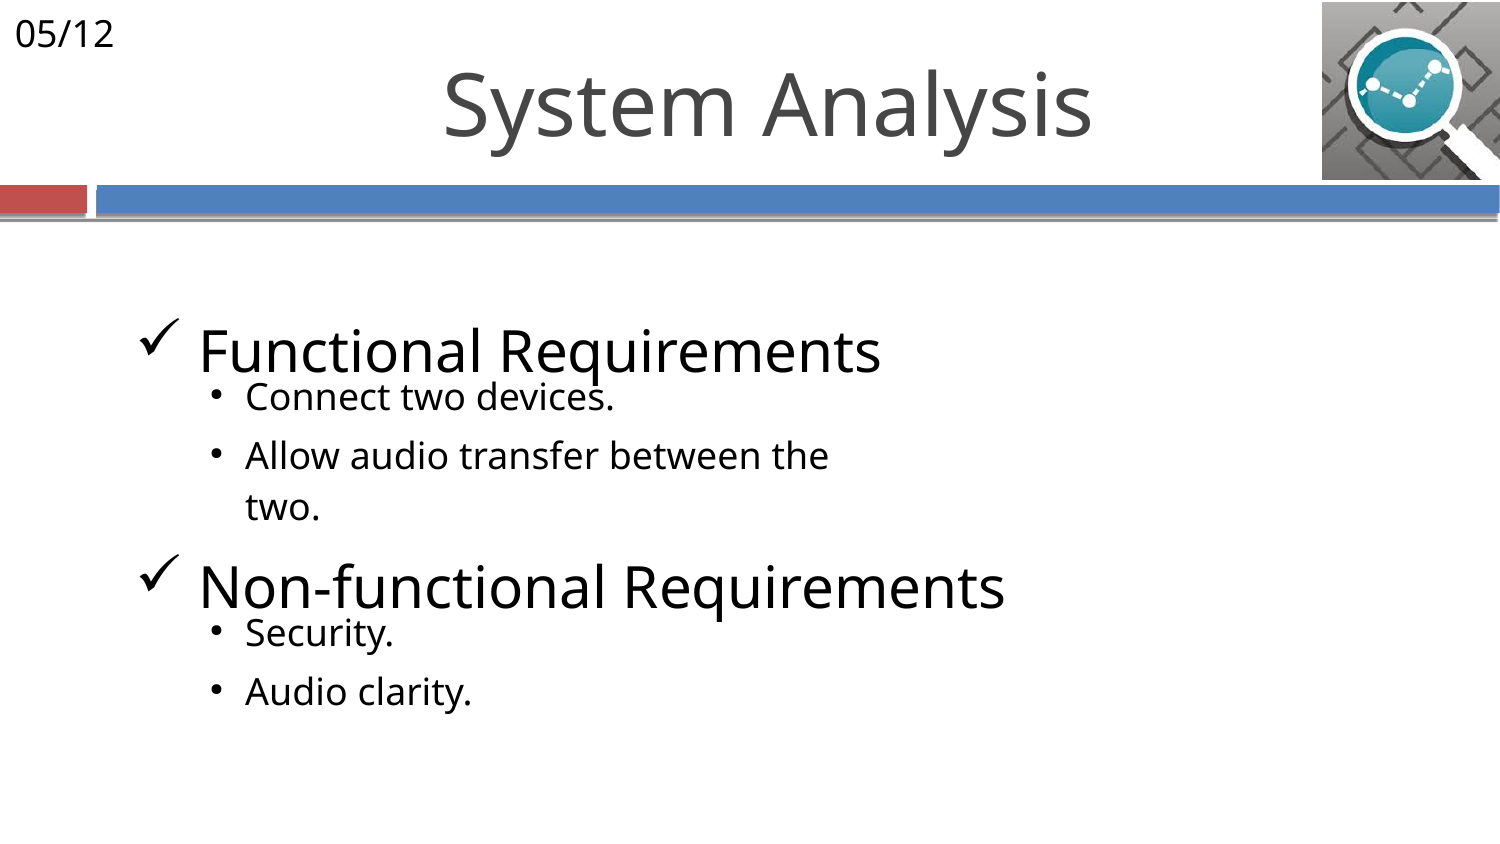

05/12
System Analysis
 Functional Requirements
Connect two devices.
Allow audio transfer between the two.
 Non-functional Requirements
Security.
Audio clarity.